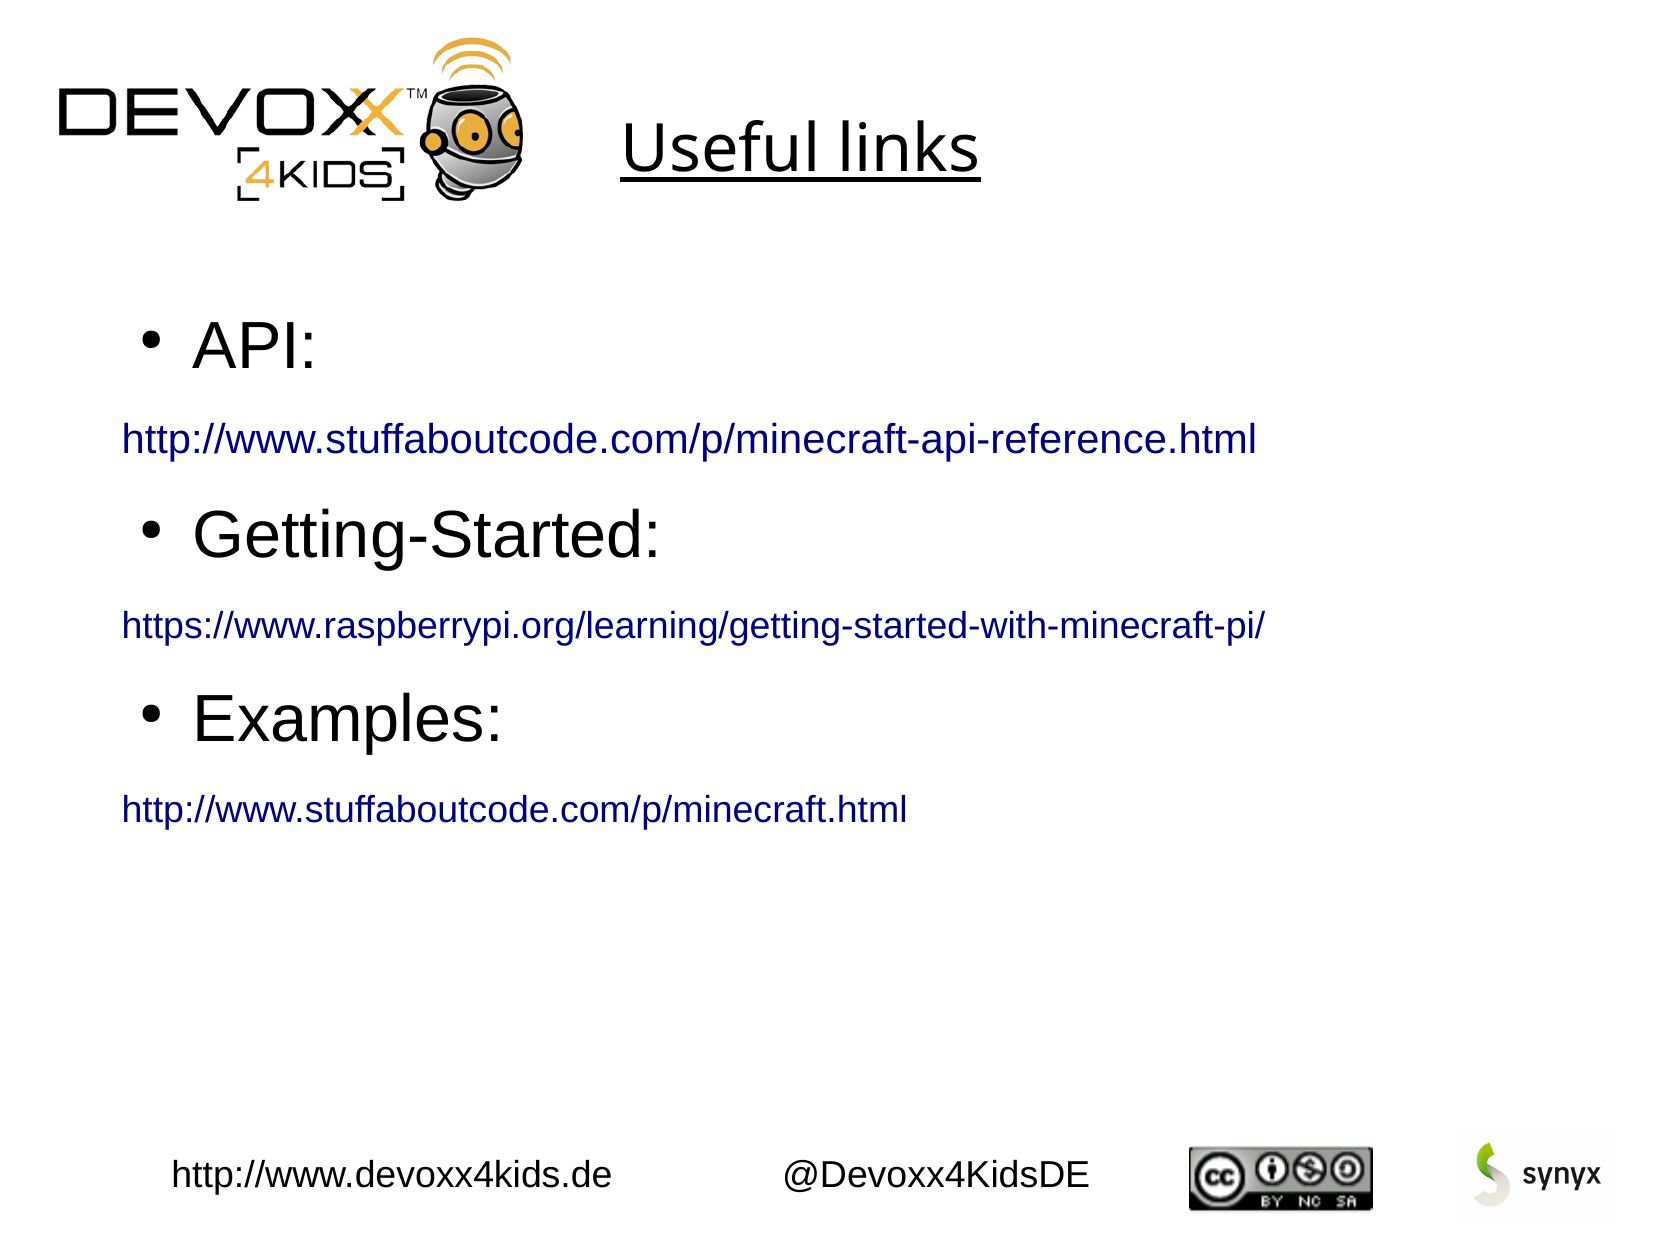

#
Useful links
API:
http://www.stuffaboutcode.com/p/minecraft-api-reference.html
Getting-Started:
https://www.raspberrypi.org/learning/getting-started-with-minecraft-pi/
Examples:
http://www.stuffaboutcode.com/p/minecraft.html